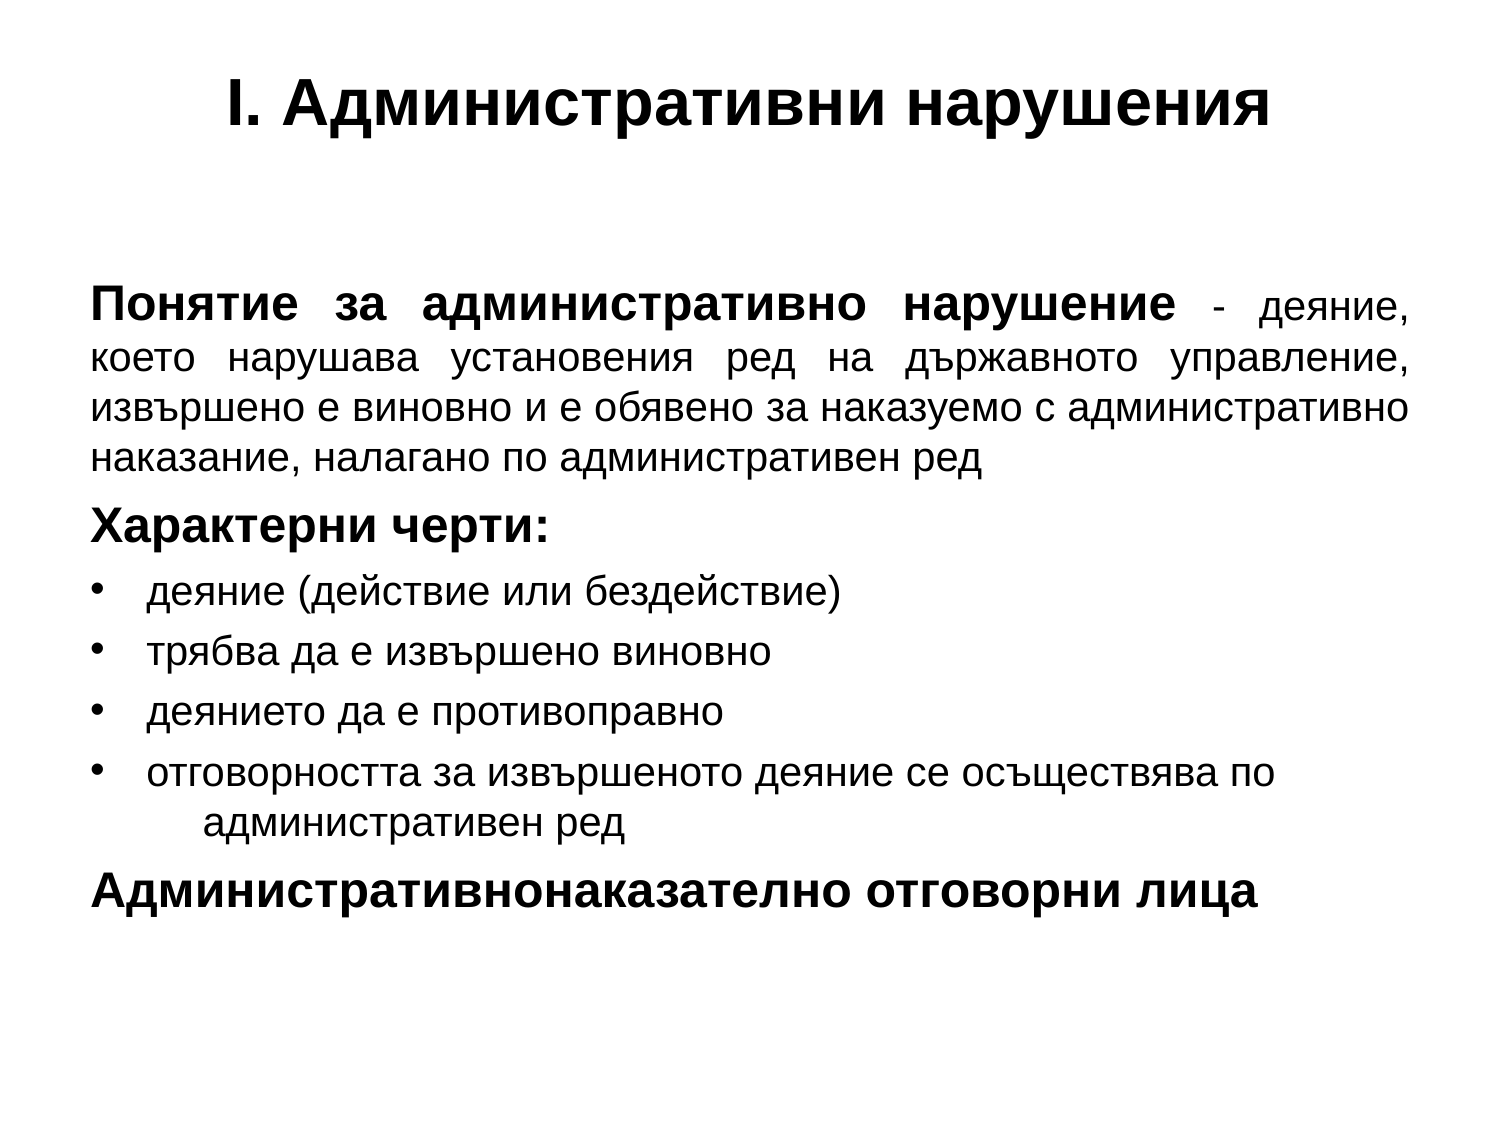

# І. Административни нарушения
Понятие за административно нарушение - деяние, което нарушава установения ред на държавното управление, извършено е виновно и е обявено за наказуемо с административно наказание, налагано по административен ред
Характерни черти:
деяние (действие или бездействие)
трябва да е извършено виновно
деянието да е противоправно
отговорността за извършеното деяние се осъществява по административен ред
Административнонаказателно отговорни лица